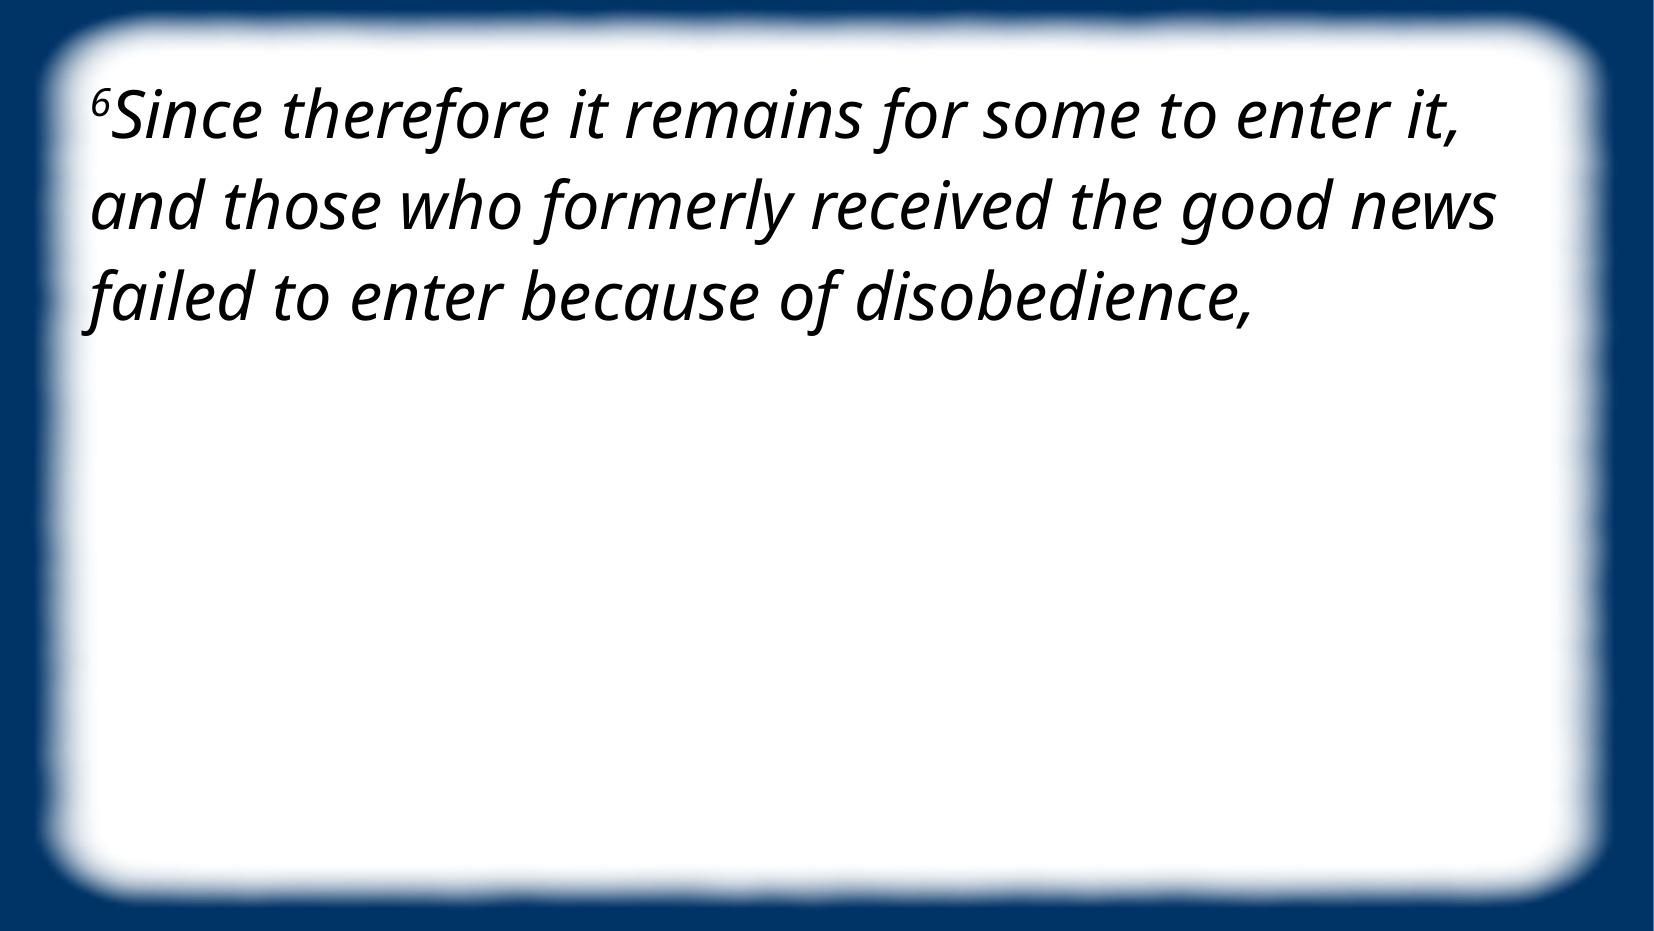

6Since therefore it remains for some to enter it, and those who formerly received the good news failed to enter because of disobedience,